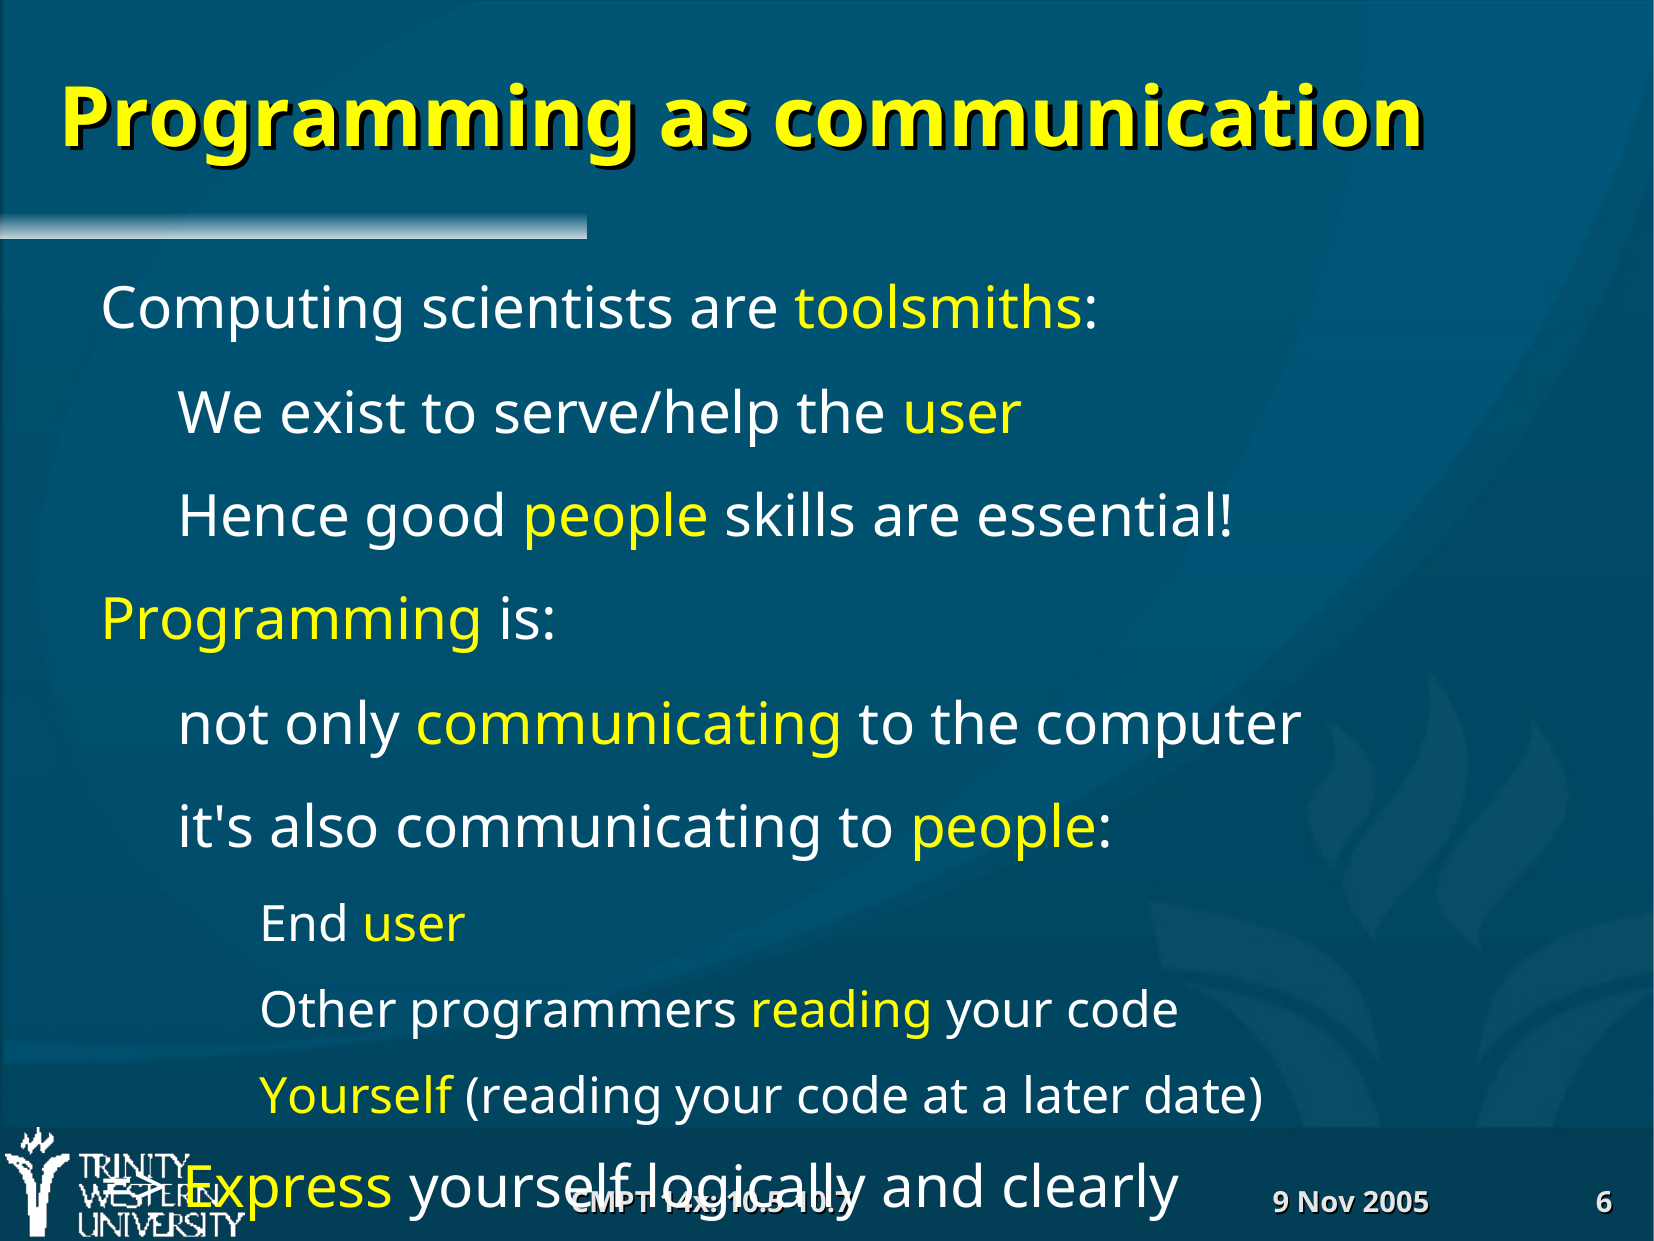

# Programming as communication
Computing scientists are toolsmiths:
We exist to serve/help the user
Hence good people skills are essential!
Programming is:
not only communicating to the computer
it's also communicating to people:
End user
Other programmers reading your code
Yourself (reading your code at a later date)
=> Express yourself logically and clearly
CMPT 14x: 10.5-10.7
9 Nov 2005
6